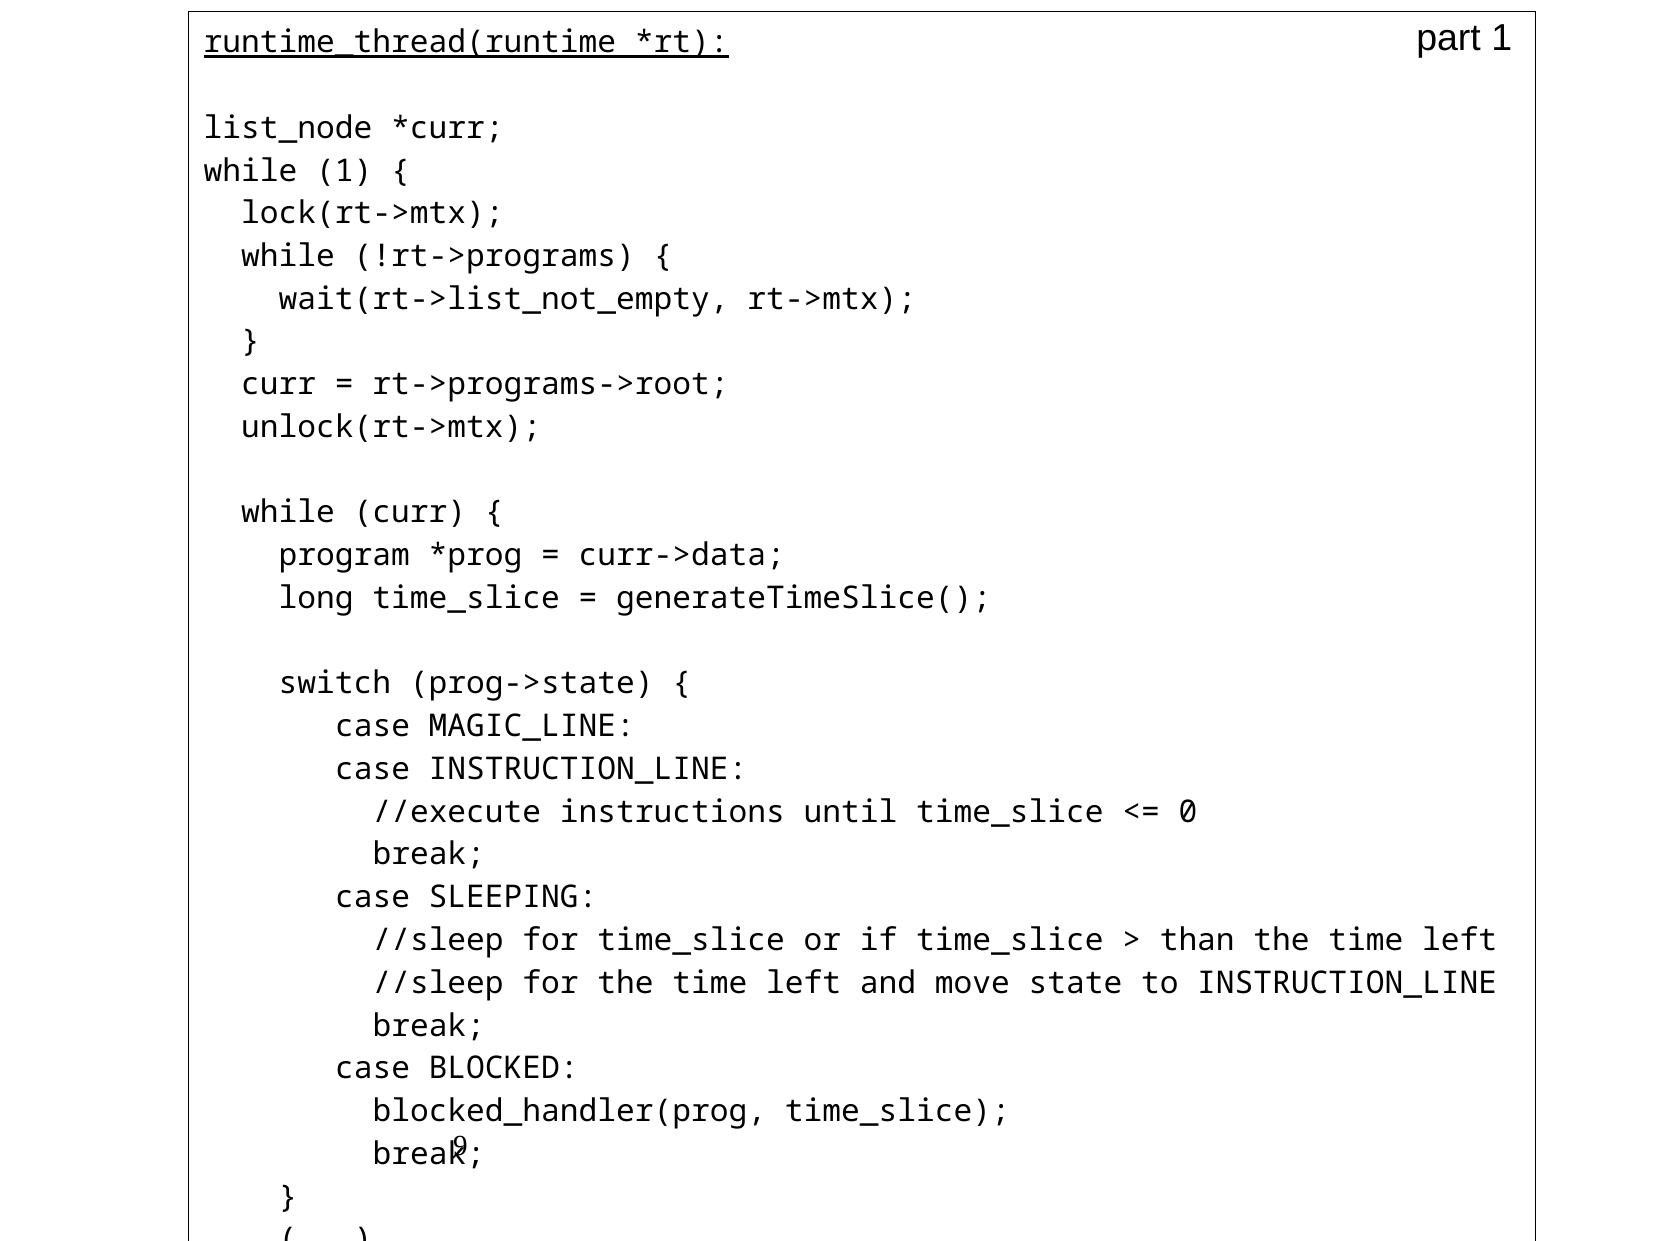

part 1
runtime_thread(runtime *rt):
list_node *curr;
while (1) {
 lock(rt->mtx);
 while (!rt->programs) {
 wait(rt->list_not_empty, rt->mtx);
 }
 curr = rt->programs->root;
 unlock(rt->mtx);
 while (curr) {
 program *prog = curr->data;
 long time_slice = generateTimeSlice();
 switch (prog->state) {
 case MAGIC_LINE:
 case INSTRUCTION_LINE:
 //execute instructions until time_slice <= 0
 break;
 case SLEEPING:
 //sleep for time_slice or if time_slice > than the time left
 //sleep for the time left and move state to INSTRUCTION_LINE
 break;
 case BLOCKED:
 blocked_handler(prog, time_slice);
 break;
 }
 (...)
9